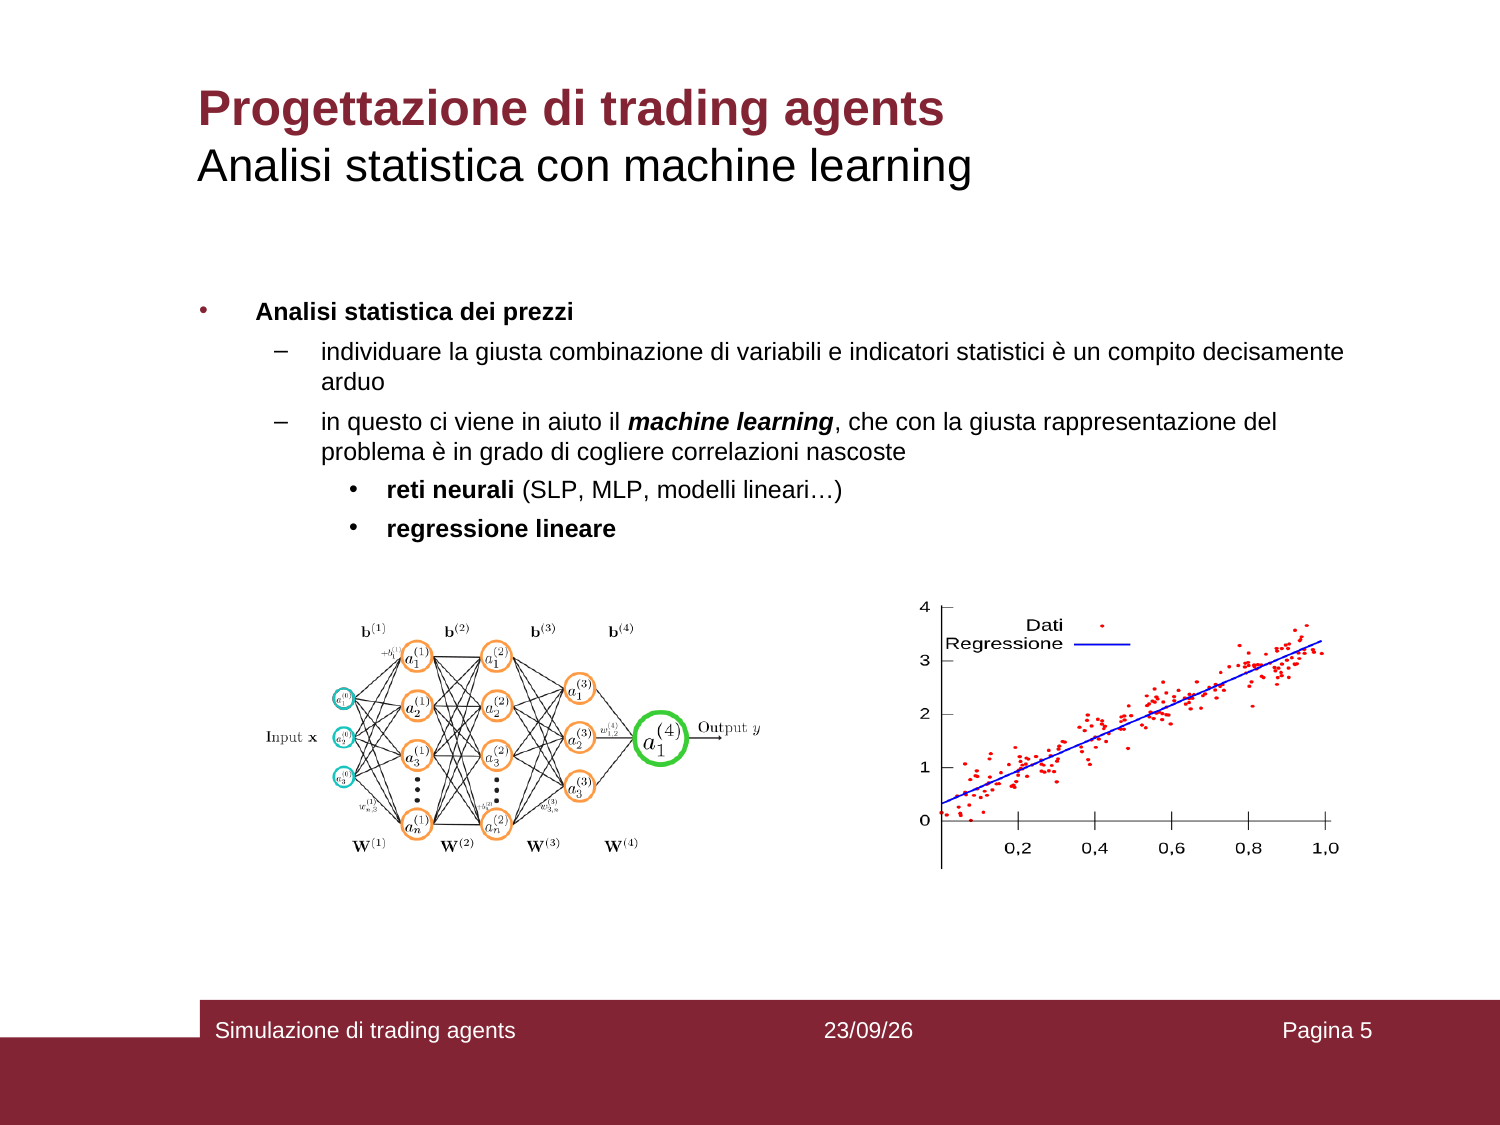

Progettazione di trading agents
Analisi statistica con machine learning
# Analisi statistica dei prezzi
individuare la giusta combinazione di variabili e indicatori statistici è un compito decisamente arduo
in questo ci viene in aiuto il machine learning, che con la giusta rappresentazione del problema è in grado di cogliere correlazioni nascoste
reti neurali (SLP, MLP, modelli lineari…)
regressione lineare
Simulazione di trading agents
5